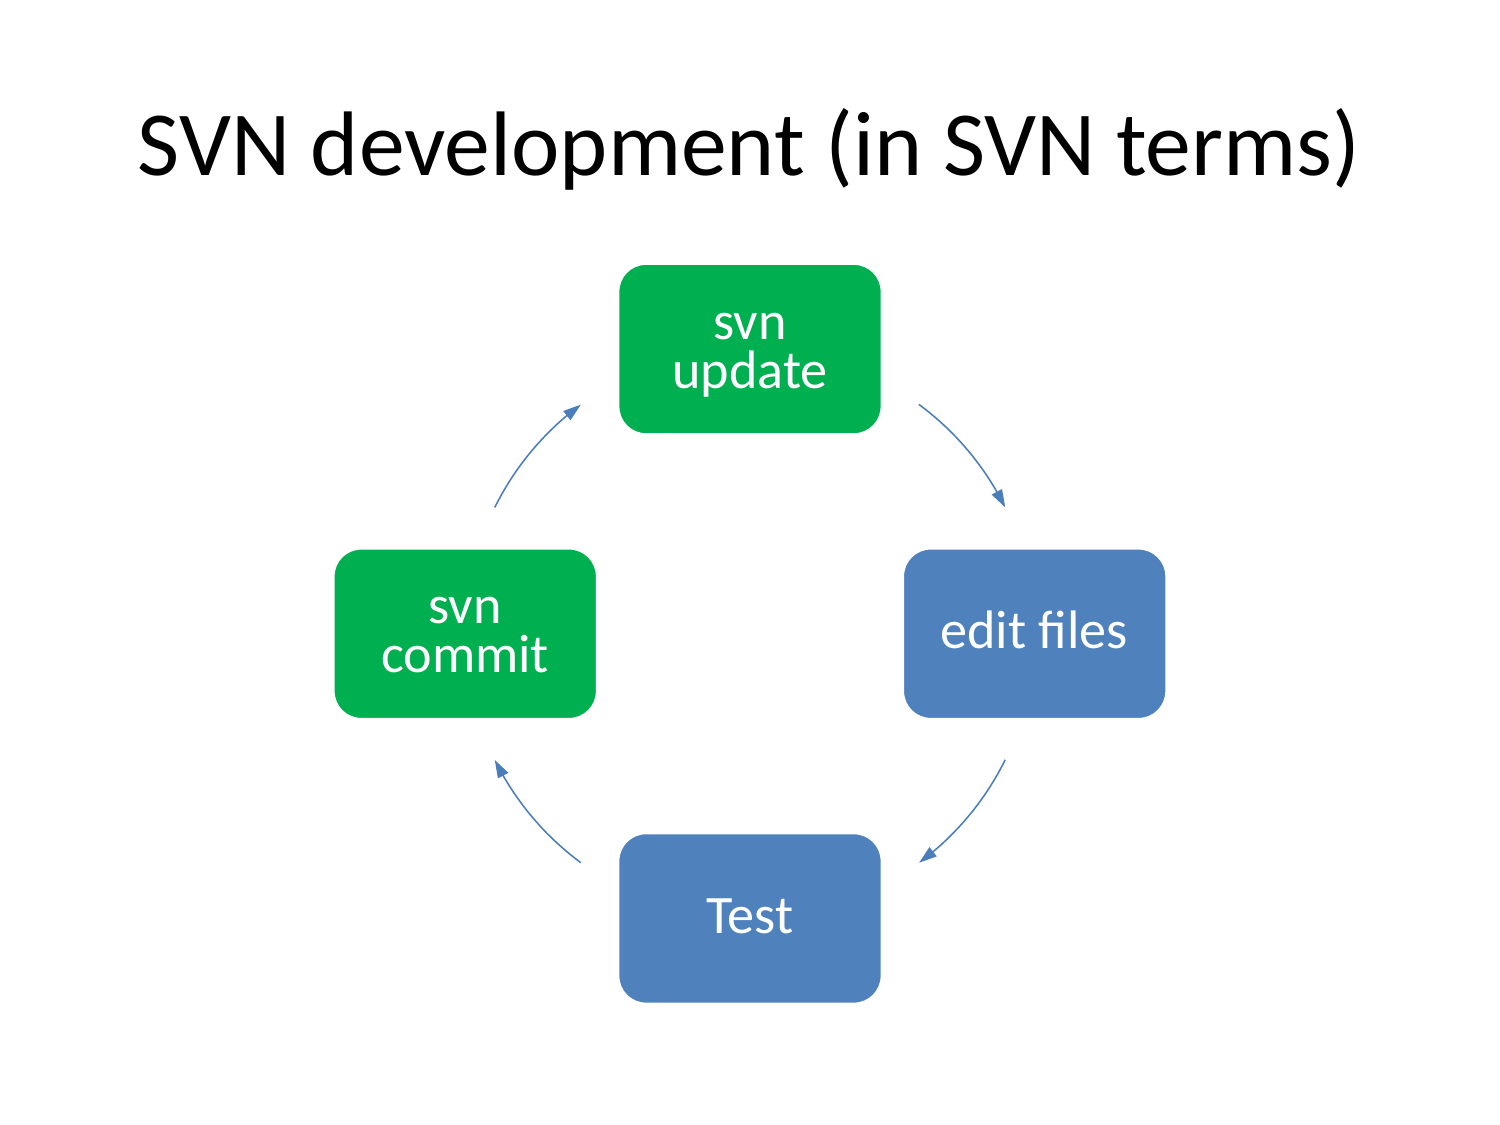

# SVN development (in SVN terms)
svn update
svn commit
edit files
Test